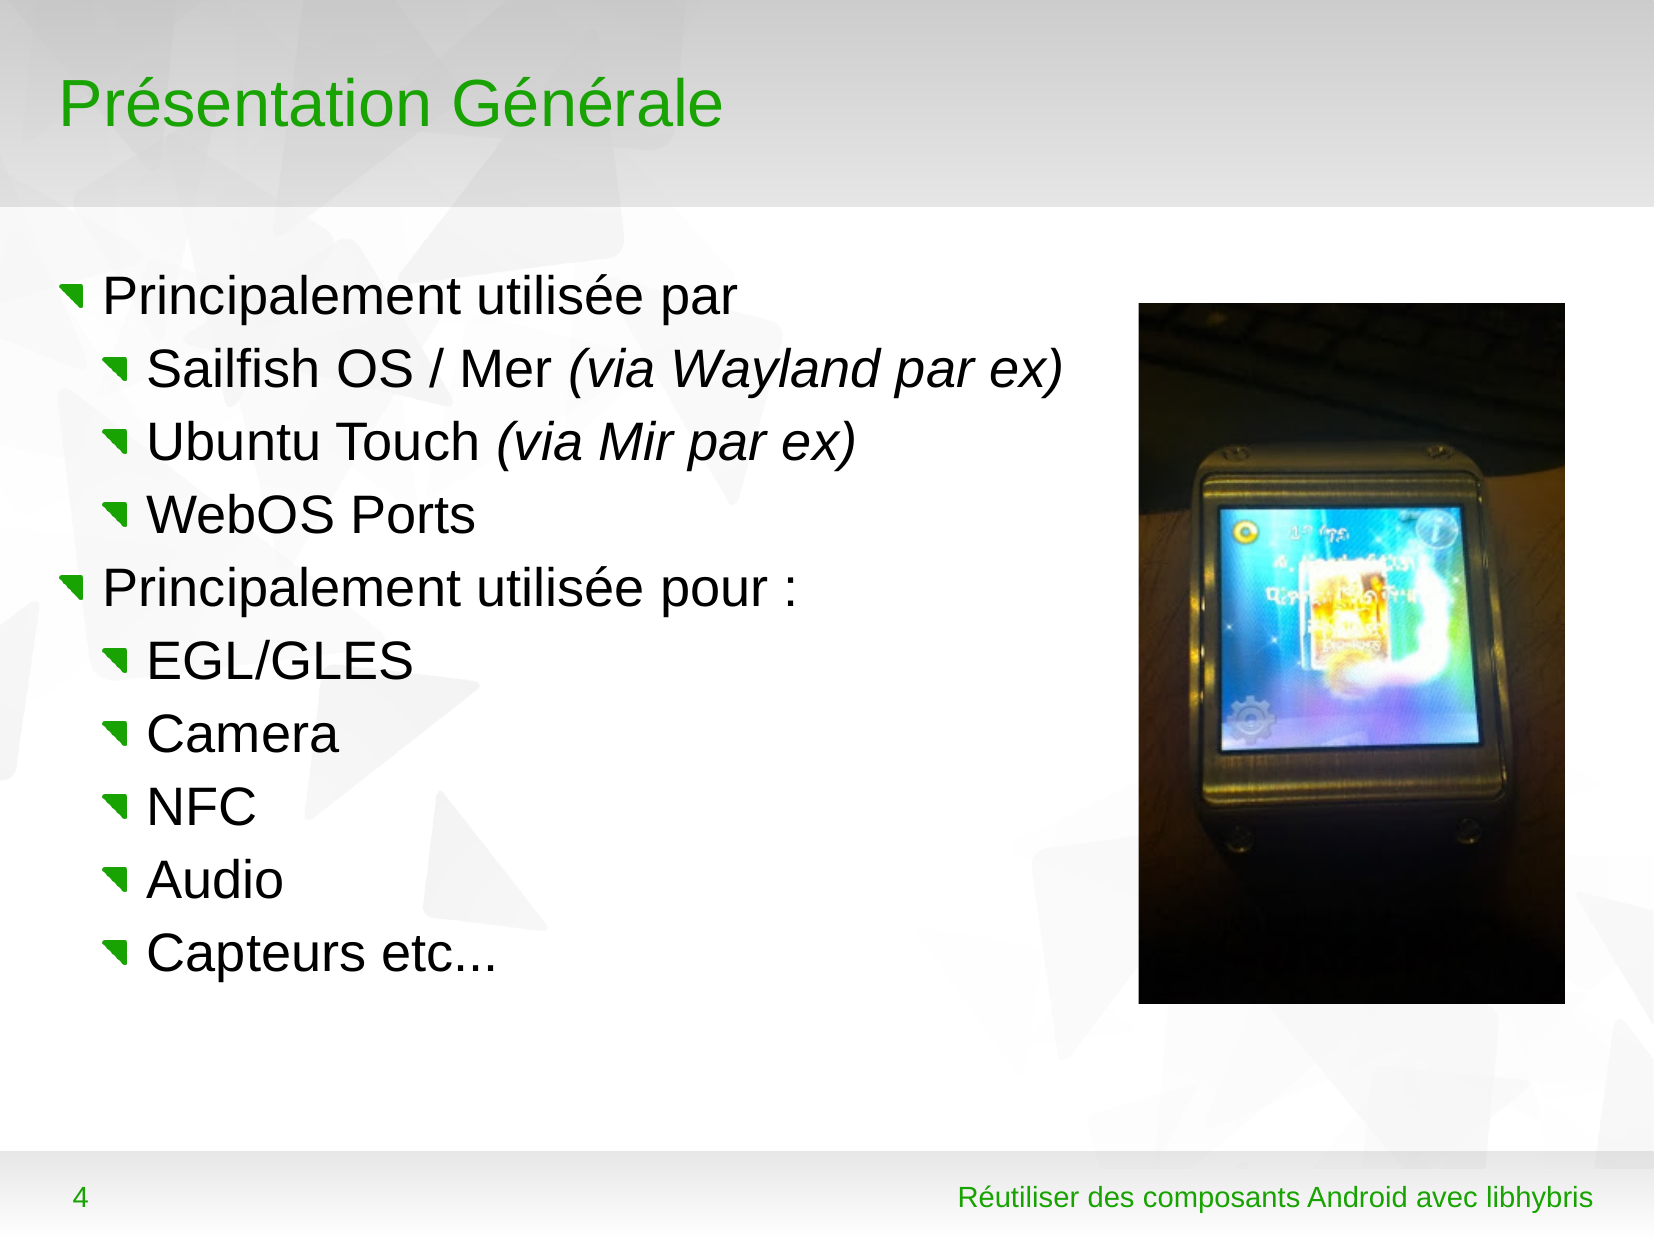

# Présentation Générale
Principalement utilisée par
Sailfish OS / Mer (via Wayland par ex)
Ubuntu Touch (via Mir par ex)
WebOS Ports
Principalement utilisée pour :
EGL/GLES
Camera
NFC
Audio
Capteurs etc...
4
Réutiliser des composants Android avec libhybris